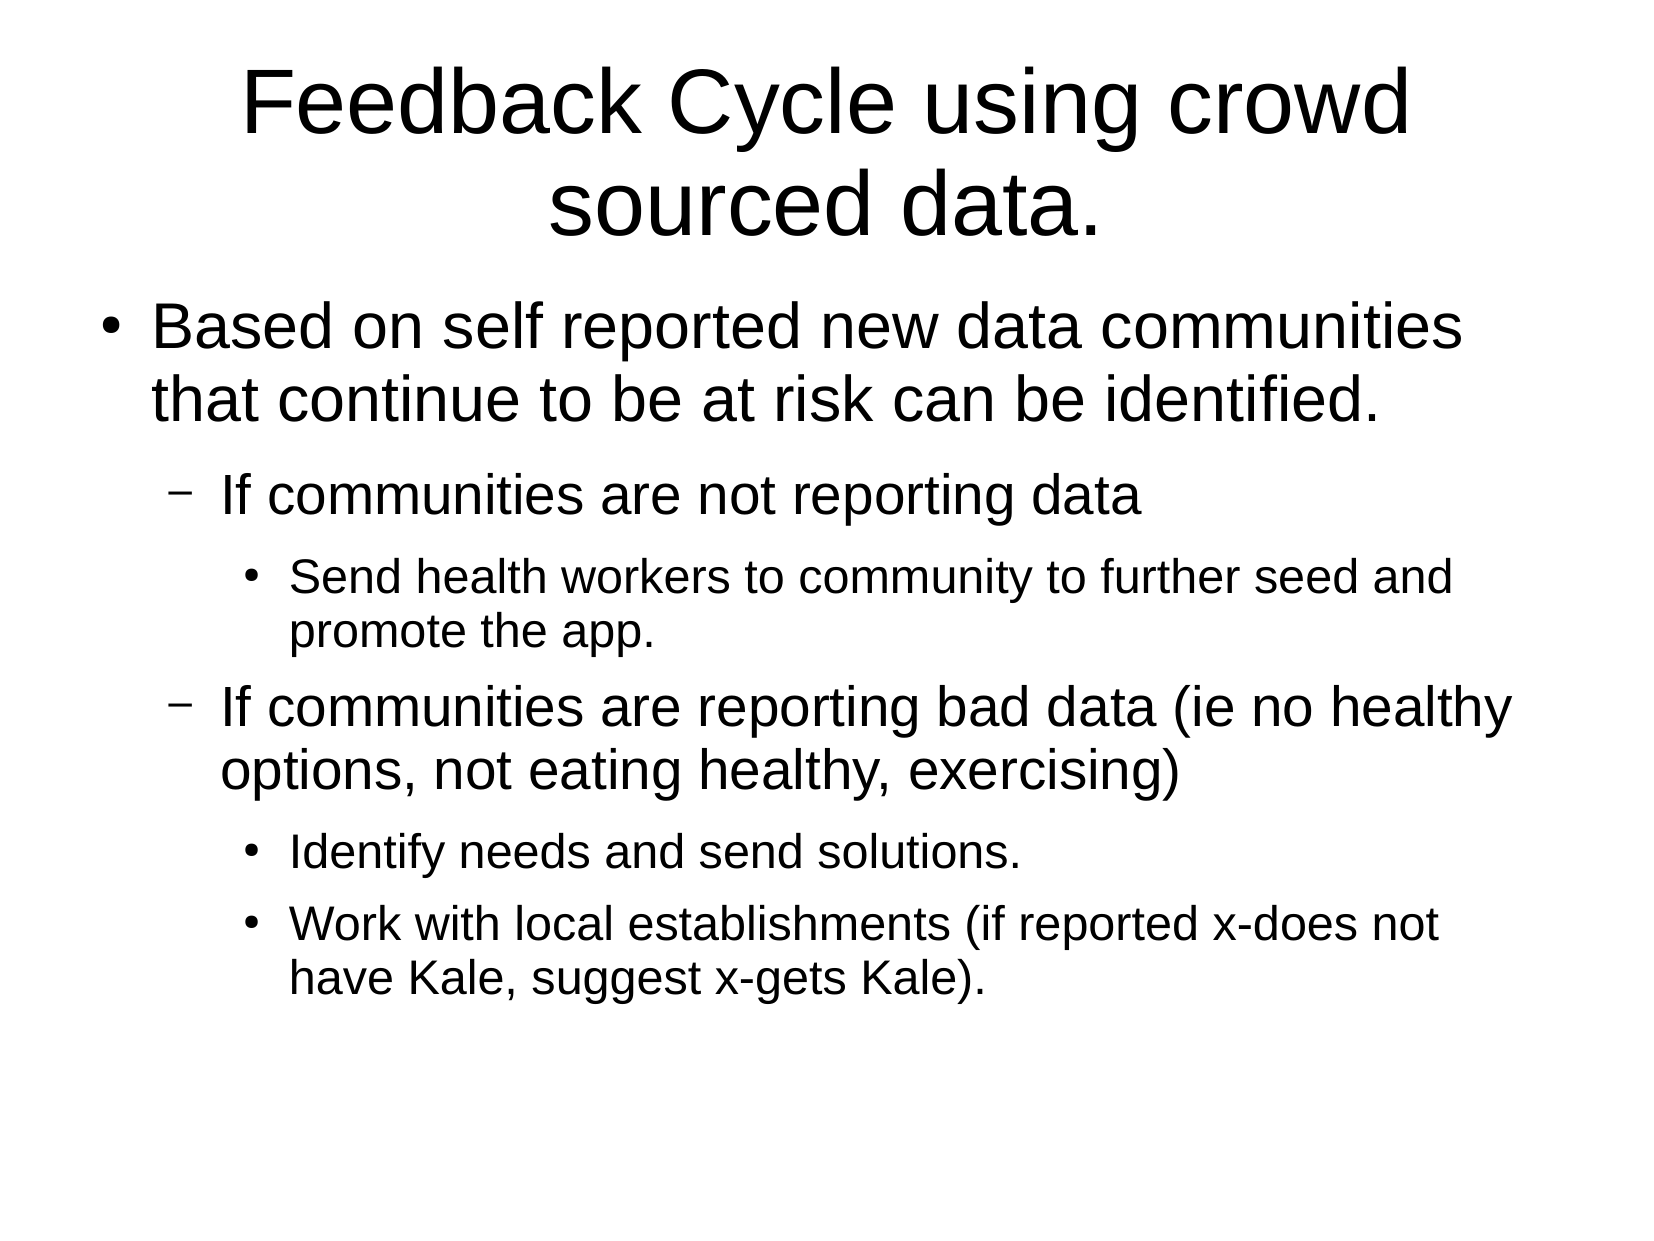

# Feedback Cycle using crowd sourced data.
Based on self reported new data communities that continue to be at risk can be identified.
If communities are not reporting data
Send health workers to community to further seed and promote the app.
If communities are reporting bad data (ie no healthy options, not eating healthy, exercising)
Identify needs and send solutions.
Work with local establishments (if reported x-does not have Kale, suggest x-gets Kale).